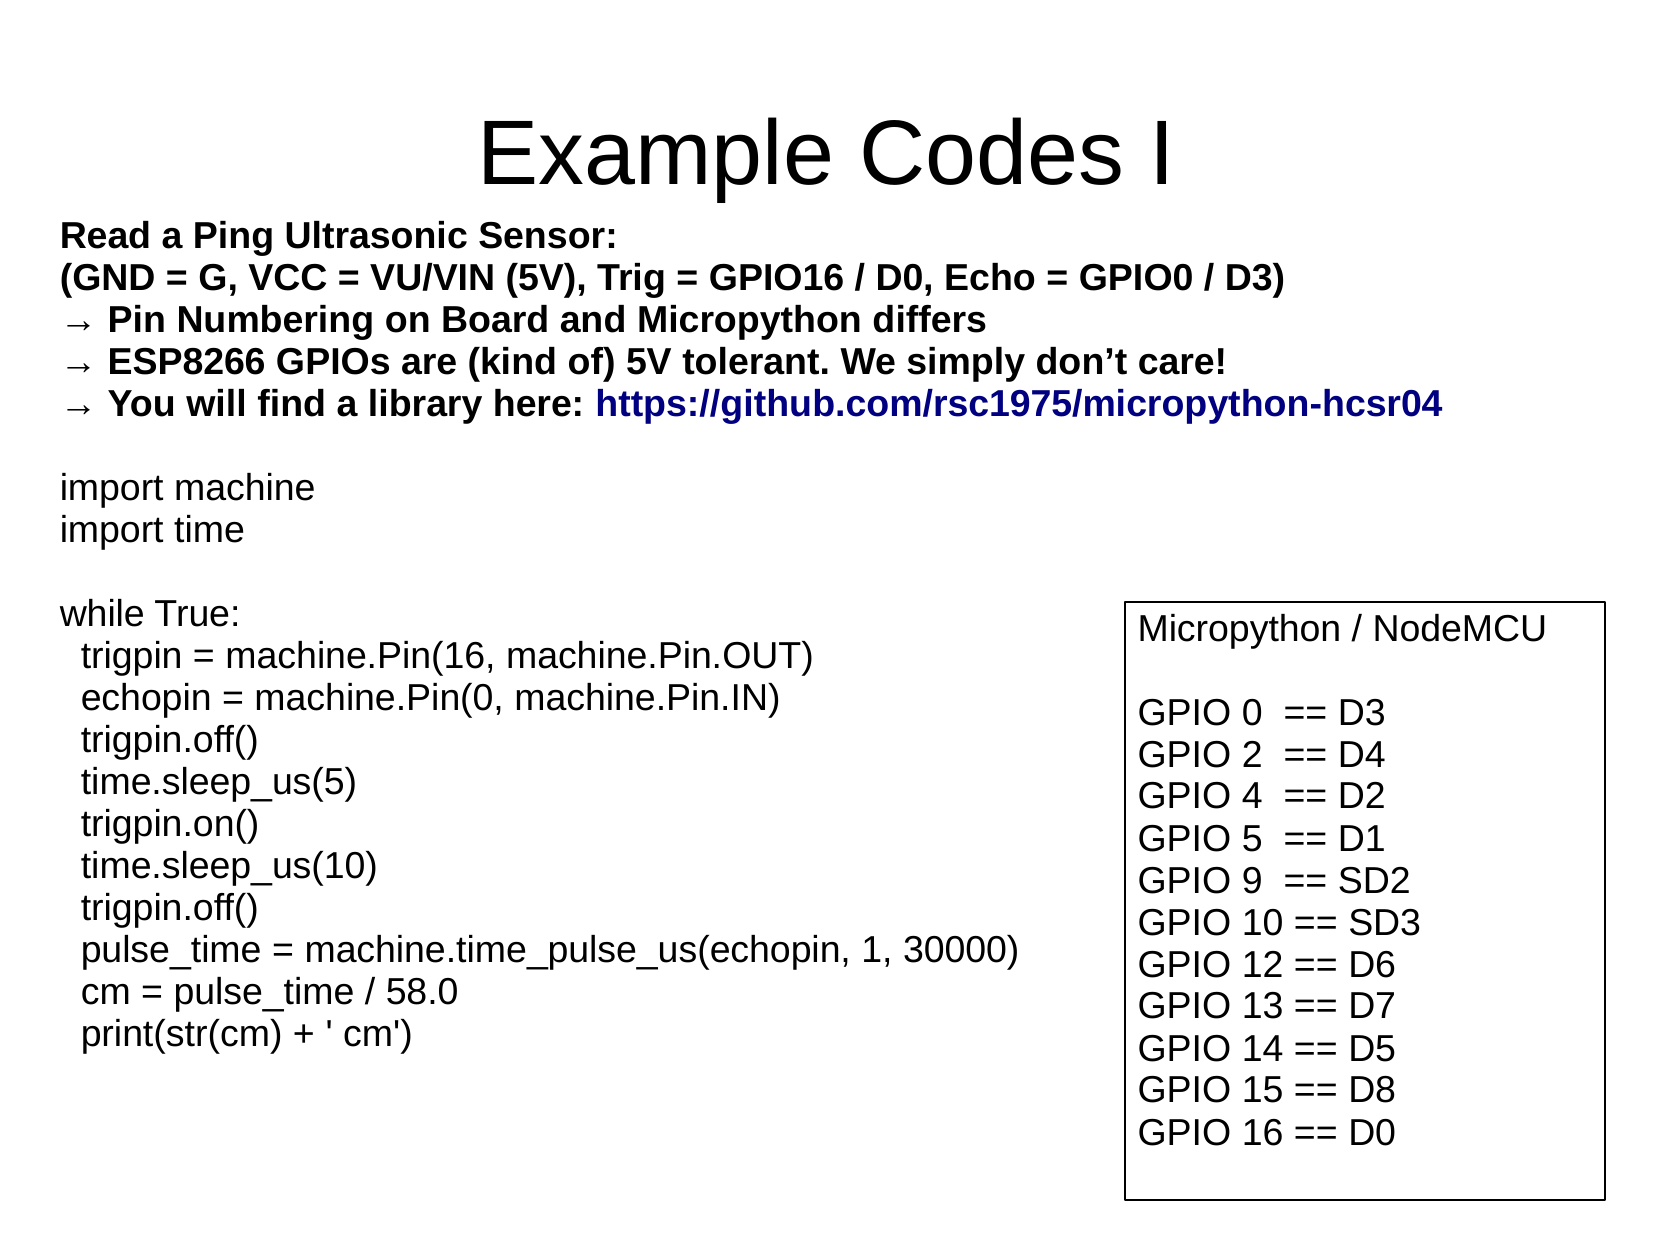

# Example Codes I
Read a Ping Ultrasonic Sensor:
(GND = G, VCC = VU/VIN (5V), Trig = GPIO16 / D0, Echo = GPIO0 / D3)
→ Pin Numbering on Board and Micropython differs
→ ESP8266 GPIOs are (kind of) 5V tolerant. We simply don’t care!
→ You will find a library here: https://github.com/rsc1975/micropython-hcsr04
import machine
import time
while True:
 trigpin = machine.Pin(16, machine.Pin.OUT)
 echopin = machine.Pin(0, machine.Pin.IN)
 trigpin.off()
 time.sleep_us(5)
 trigpin.on()
 time.sleep_us(10)
 trigpin.off()
 pulse_time = machine.time_pulse_us(echopin, 1, 30000)
 cm = pulse_time / 58.0
 print(str(cm) + ' cm')
Micropython / NodeMCU
GPIO 0 == D3
GPIO 2 == D4
GPIO 4 == D2
GPIO 5 == D1
GPIO 9 == SD2
GPIO 10 == SD3
GPIO 12 == D6
GPIO 13 == D7
GPIO 14 == D5
GPIO 15 == D8
GPIO 16 == D0